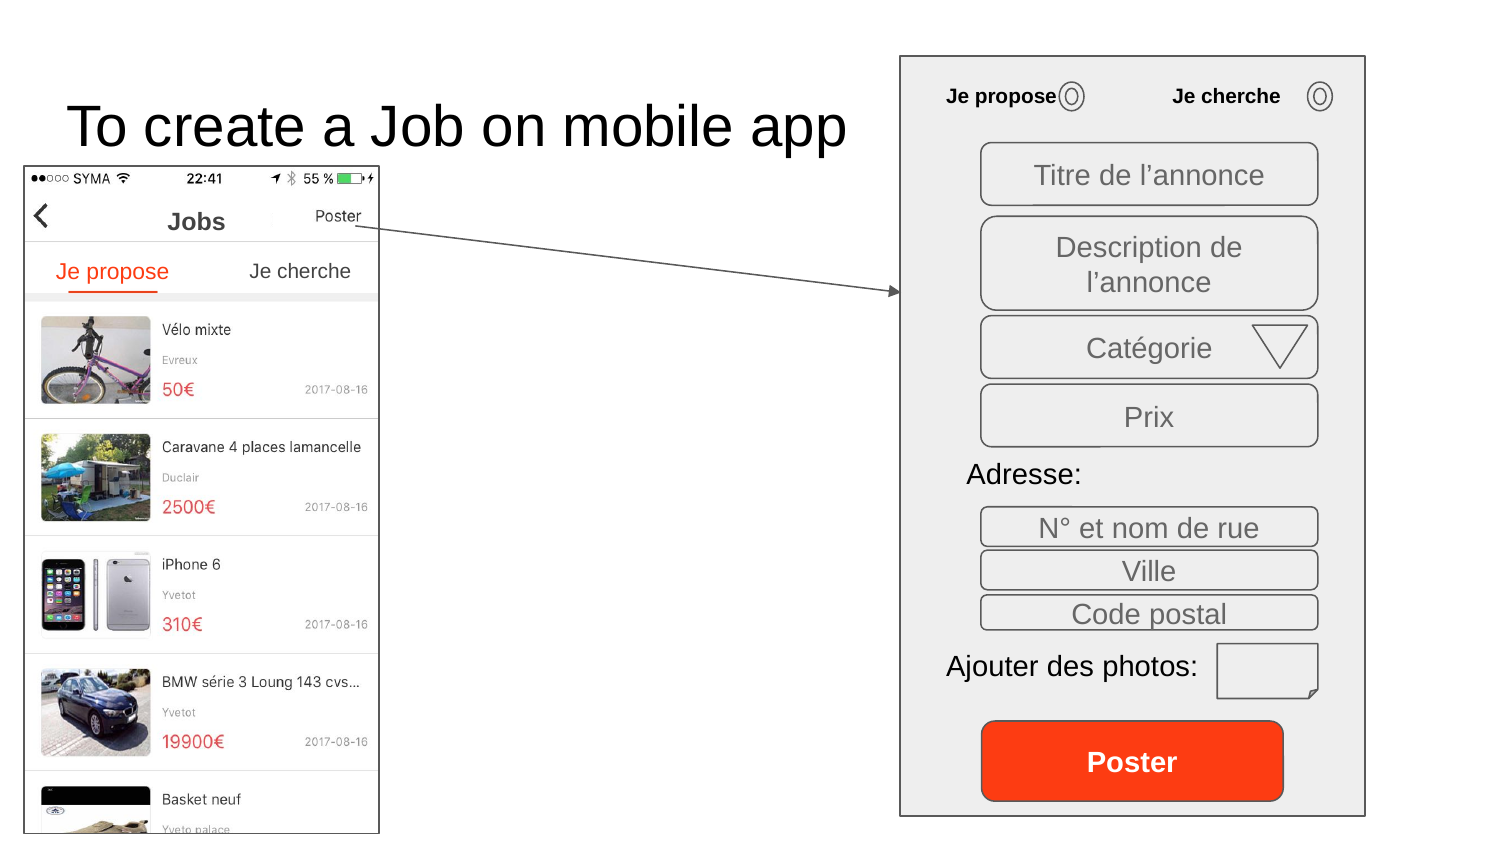

# To create a Job on mobile app
Je propose
Je cherche
Titre de l’annonce
Jobs
Description de l’annonce
Je propose
Je cherche
Catégorie
Prix
Adresse:
N° et nom de rue
Ville
Code postal
Ajouter des photos:
Poster